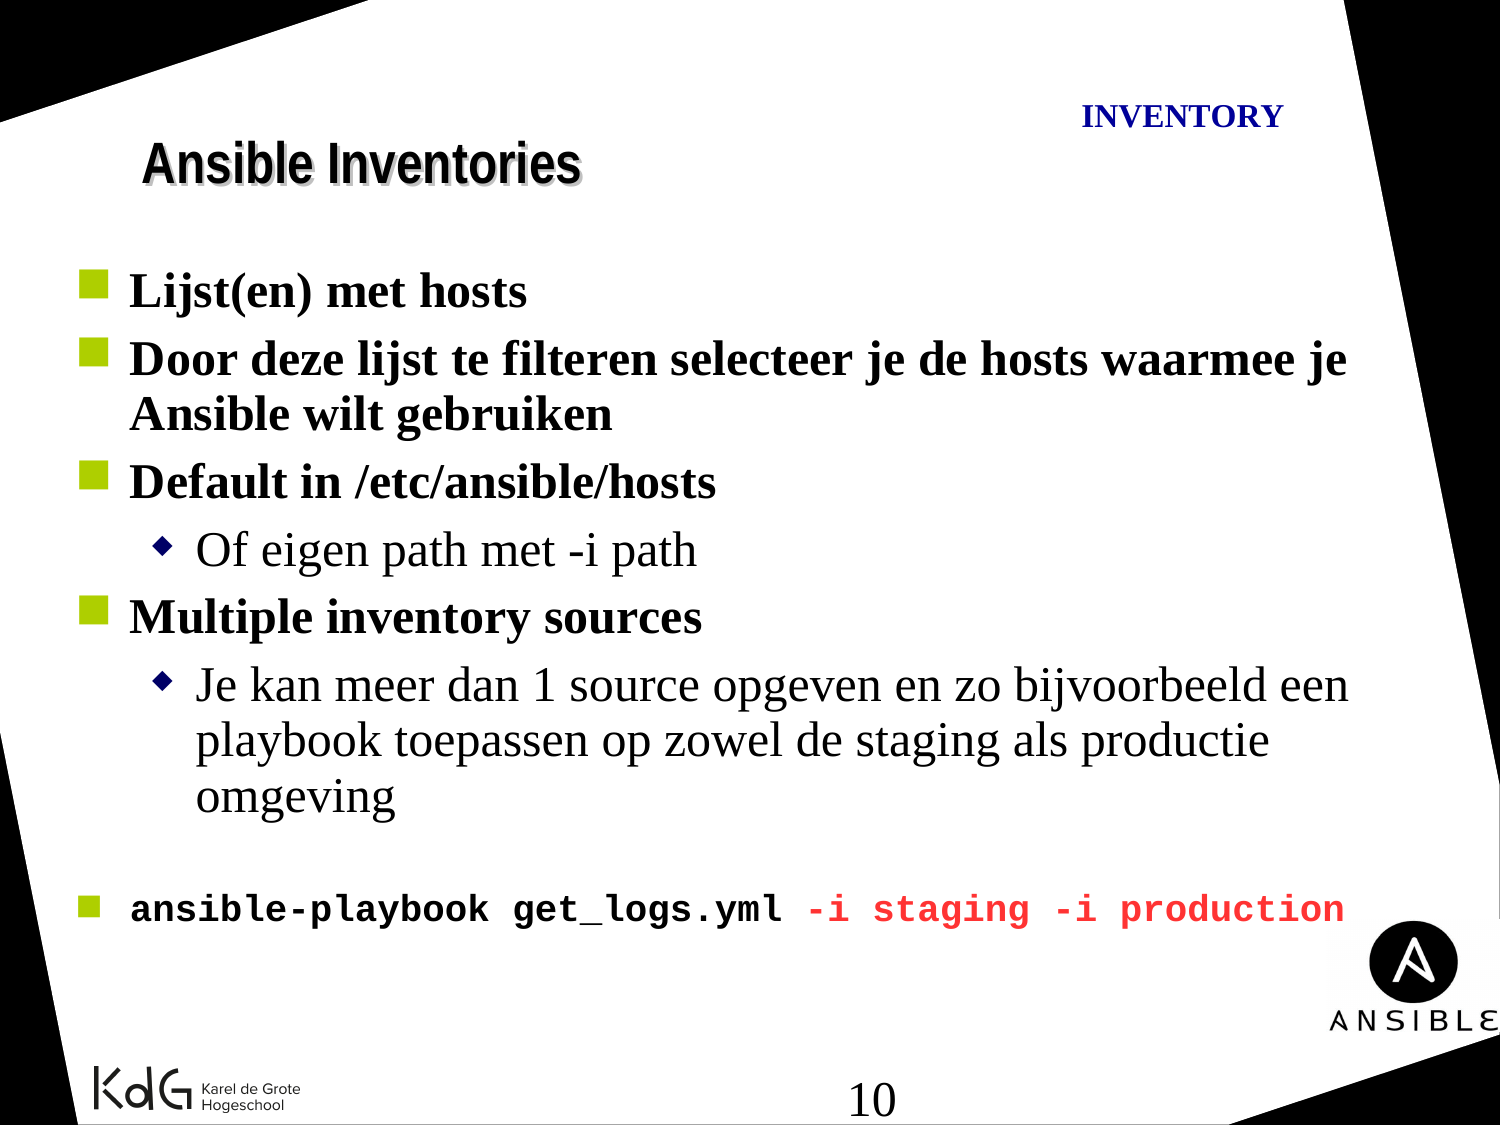

# Ansible Inventories
INVENTORY
Lijst(en) met hosts
Door deze lijst te filteren selecteer je de hosts waarmee je Ansible wilt gebruiken
Default in /etc/ansible/hosts
Of eigen path met -i path
Multiple inventory sources
Je kan meer dan 1 source opgeven en zo bijvoorbeeld een playbook toepassen op zowel de staging als productie omgeving
ansible-playbook get_logs.yml -i staging -i production